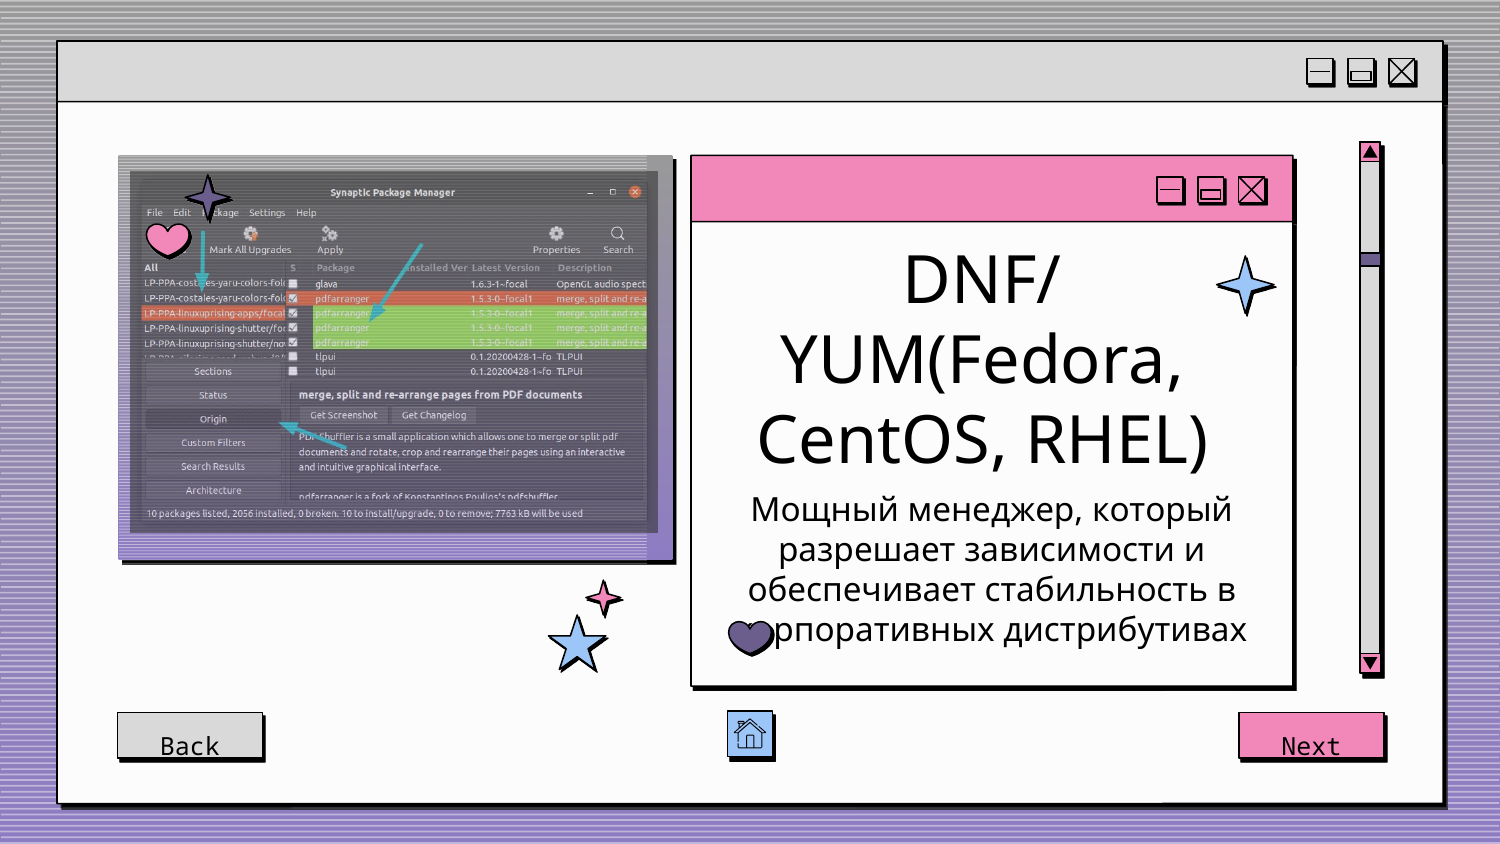

# DNF/YUM(Fedora, CentOS, RHEL)
Мощный менеджер, который разрешает зависимости и обеспечивает стабильность в корпоративных дистрибутивах
Back
Next